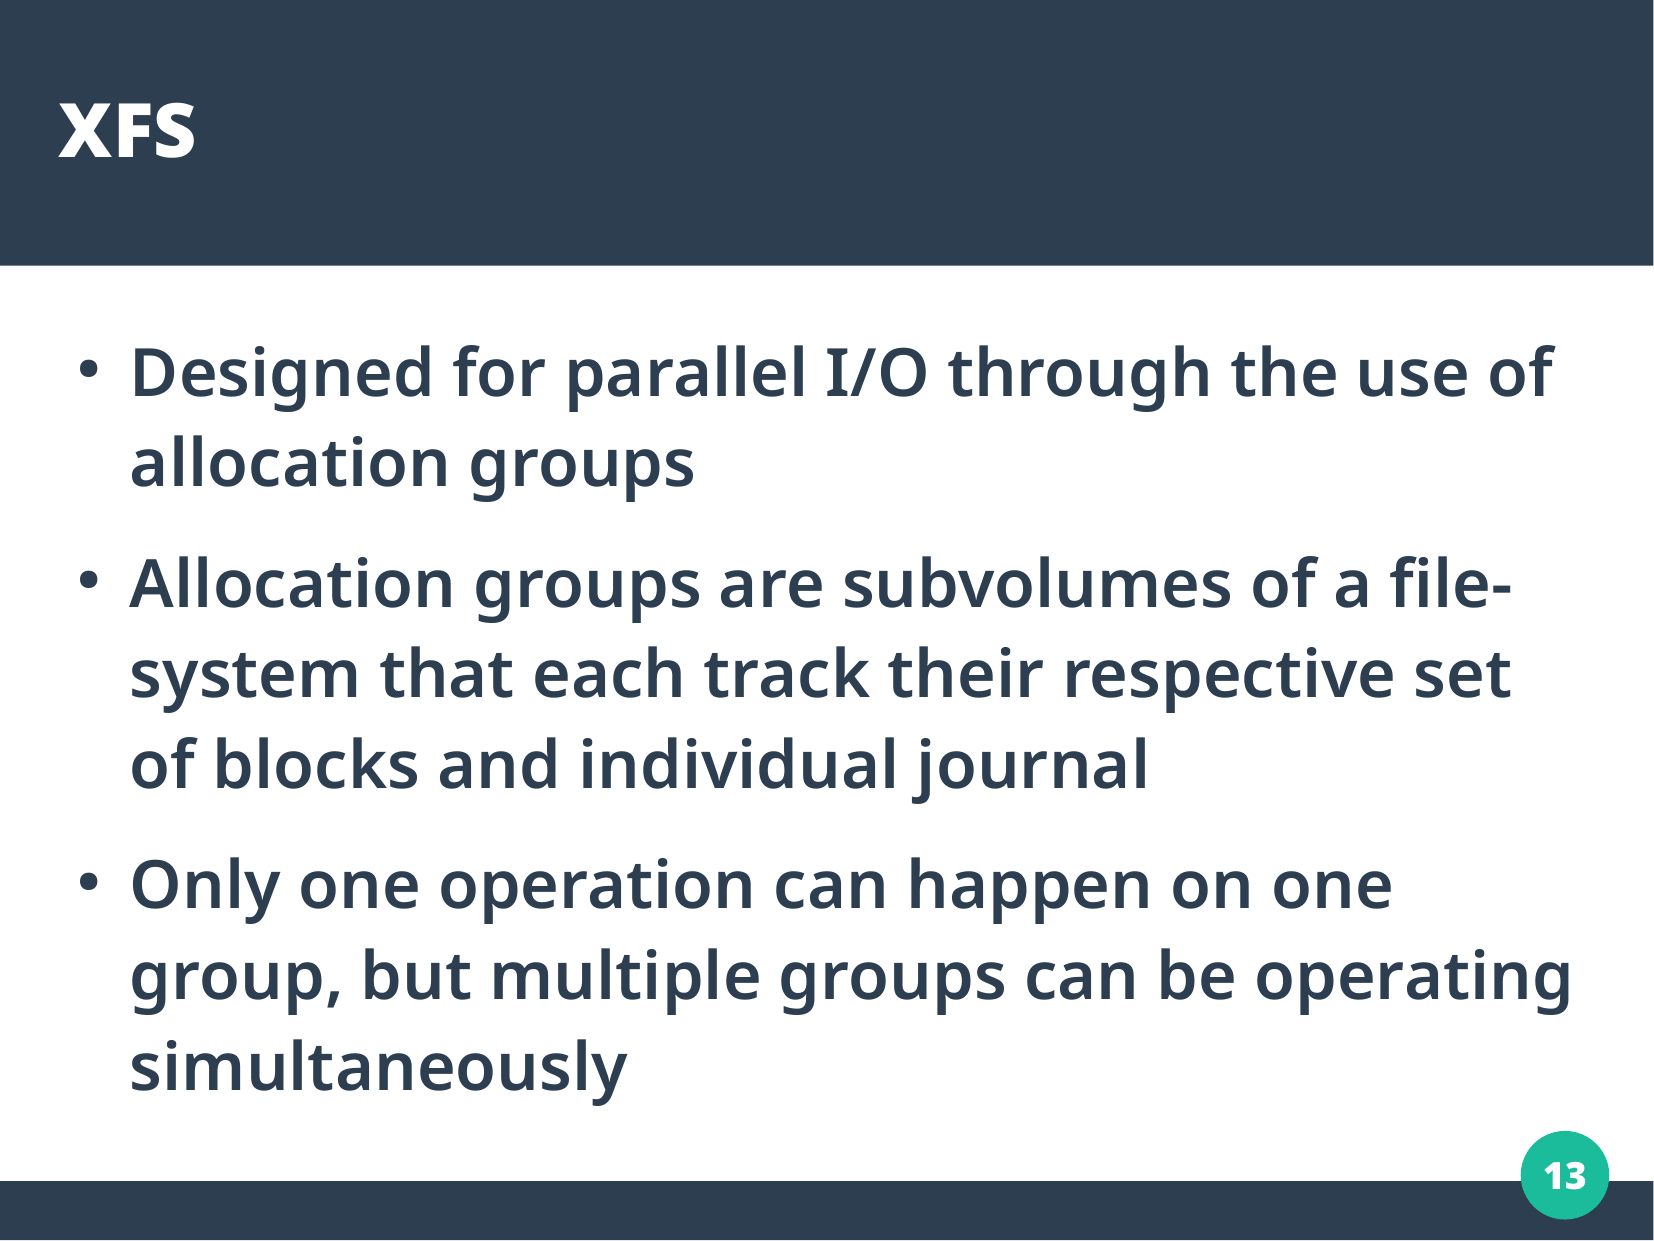

# XFS
Designed for parallel I/O through the use of allocation groups
Allocation groups are subvolumes of a file-system that each track their respective set of blocks and individual journal
Only one operation can happen on one group, but multiple groups can be operating simultaneously
13